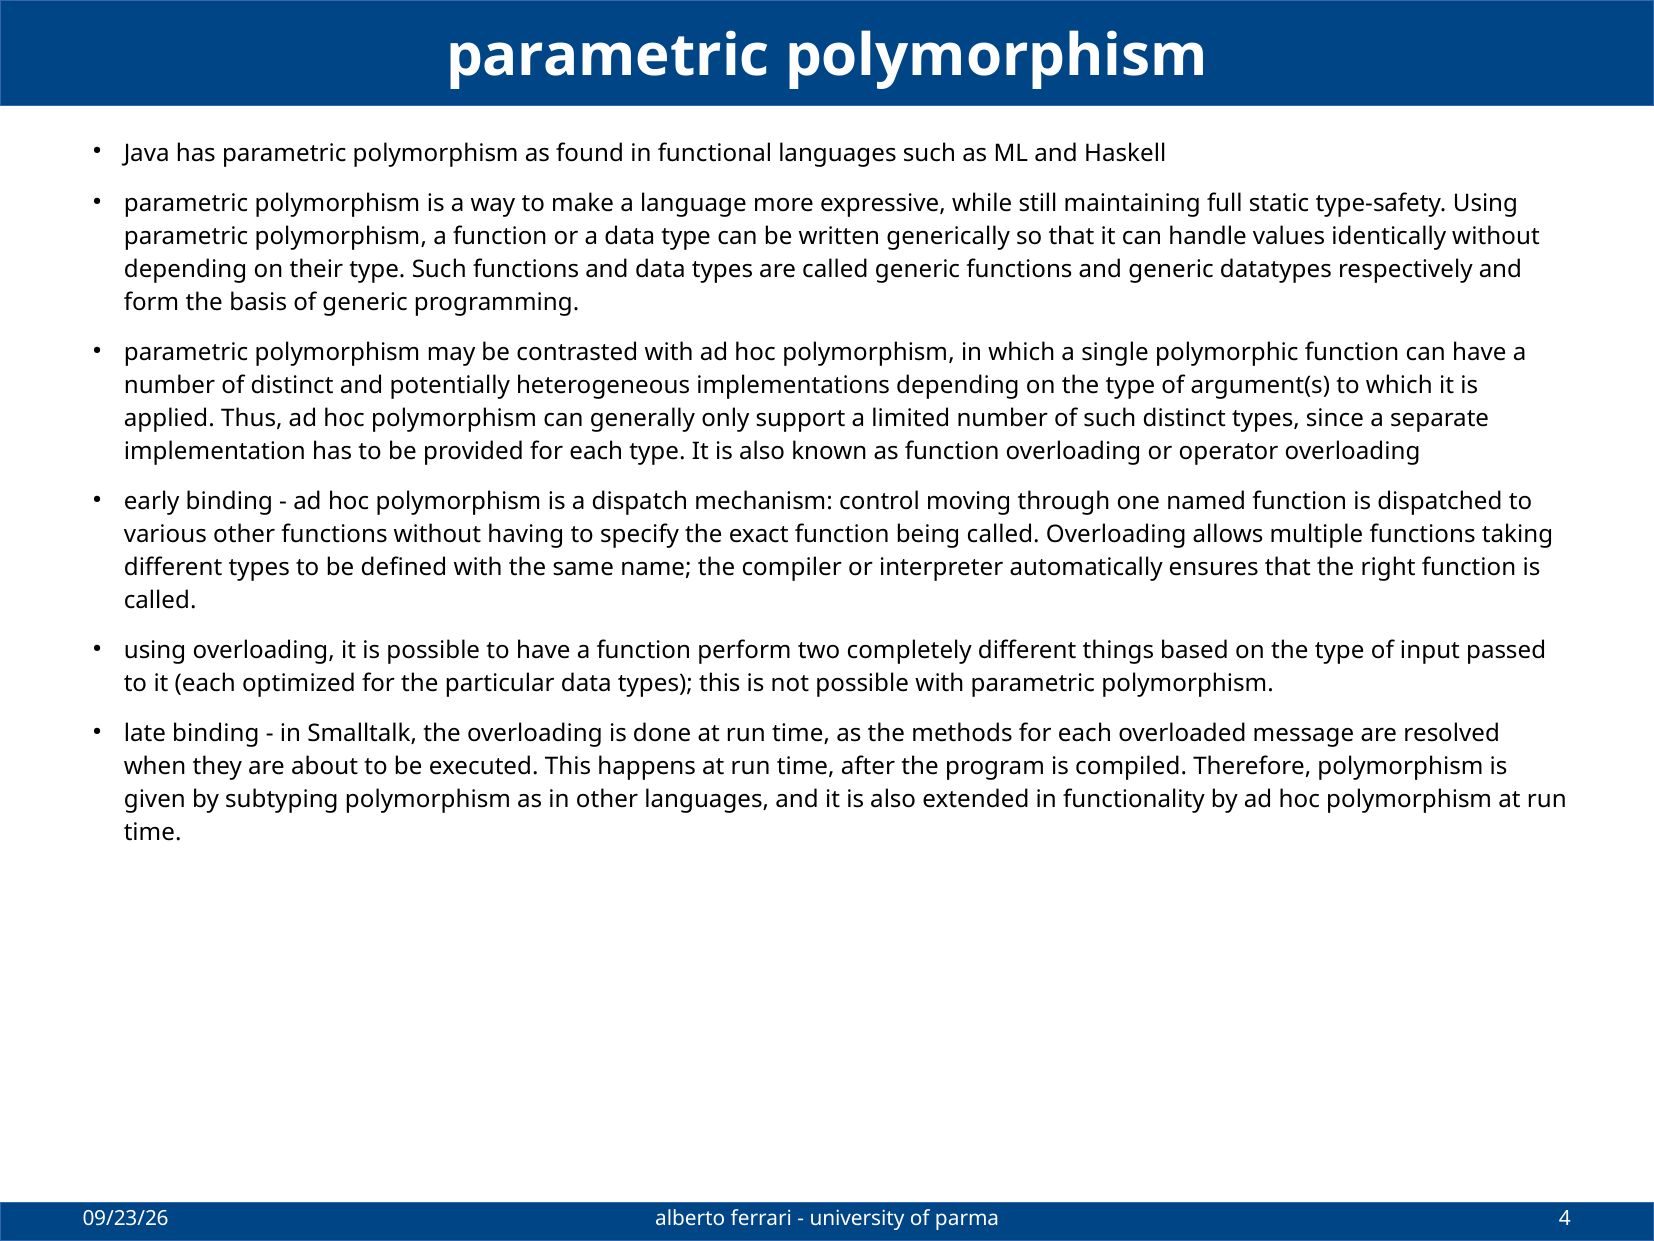

# parametric polymorphism
Java has parametric polymorphism as found in functional languages such as ML and Haskell
parametric polymorphism is a way to make a language more expressive, while still maintaining full static type-safety. Using parametric polymorphism, a function or a data type can be written generically so that it can handle values identically without depending on their type. Such functions and data types are called generic functions and generic datatypes respectively and form the basis of generic programming.
parametric polymorphism may be contrasted with ad hoc polymorphism, in which a single polymorphic function can have a number of distinct and potentially heterogeneous implementations depending on the type of argument(s) to which it is applied. Thus, ad hoc polymorphism can generally only support a limited number of such distinct types, since a separate implementation has to be provided for each type. It is also known as function overloading or operator overloading
early binding - ad hoc polymorphism is a dispatch mechanism: control moving through one named function is dispatched to various other functions without having to specify the exact function being called. Overloading allows multiple functions taking different types to be defined with the same name; the compiler or interpreter automatically ensures that the right function is called.
using overloading, it is possible to have a function perform two completely different things based on the type of input passed to it (each optimized for the particular data types); this is not possible with parametric polymorphism.
late binding - in Smalltalk, the overloading is done at run time, as the methods for each overloaded message are resolved when they are about to be executed. This happens at run time, after the program is compiled. Therefore, polymorphism is given by subtyping polymorphism as in other languages, and it is also extended in functionality by ad hoc polymorphism at run time.
alberto ferrari - university of parma
4